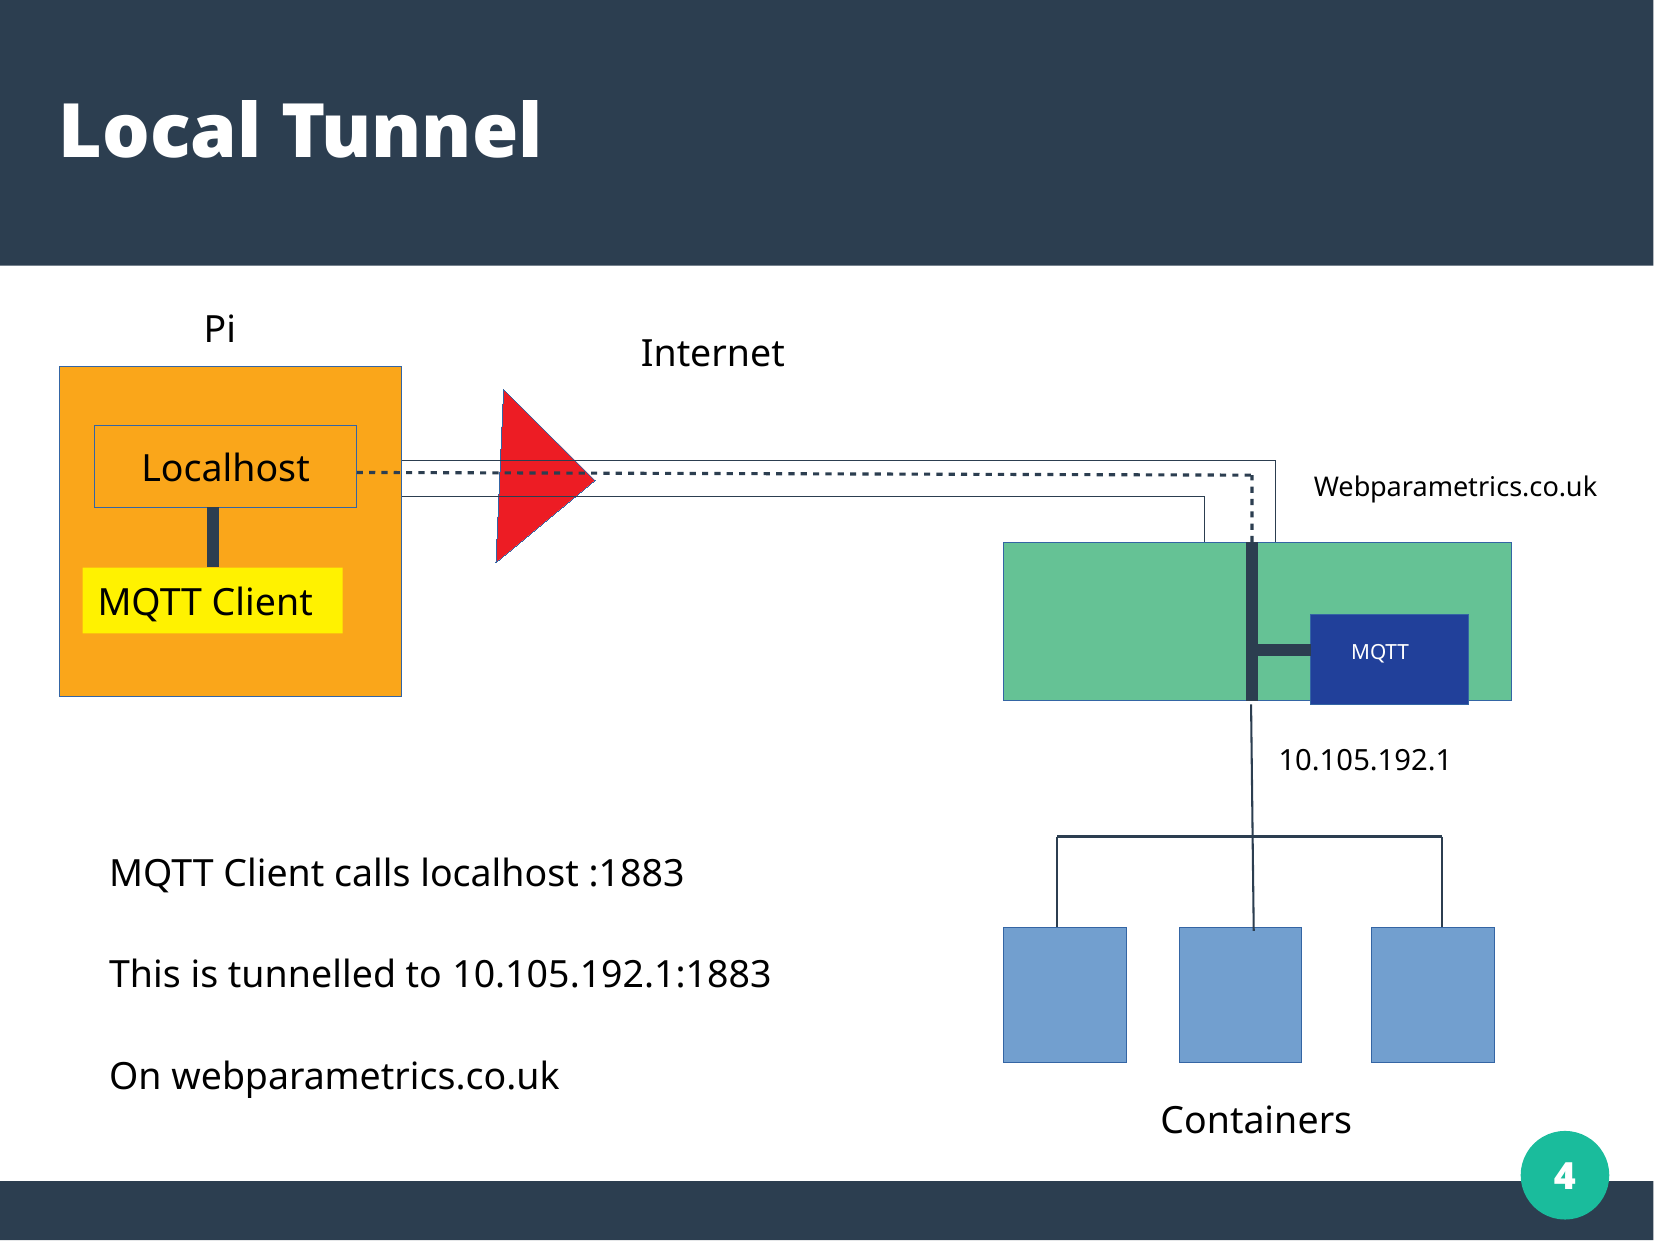

# Local Tunnel
Pi
Internet
Localhost
Webparametrics.co.uk
MQTT Client
MQTT
10.105.192.1
MQTT Client calls localhost :1883
This is tunnelled to 10.105.192.1:1883
On webparametrics.co.uk
Containers
4